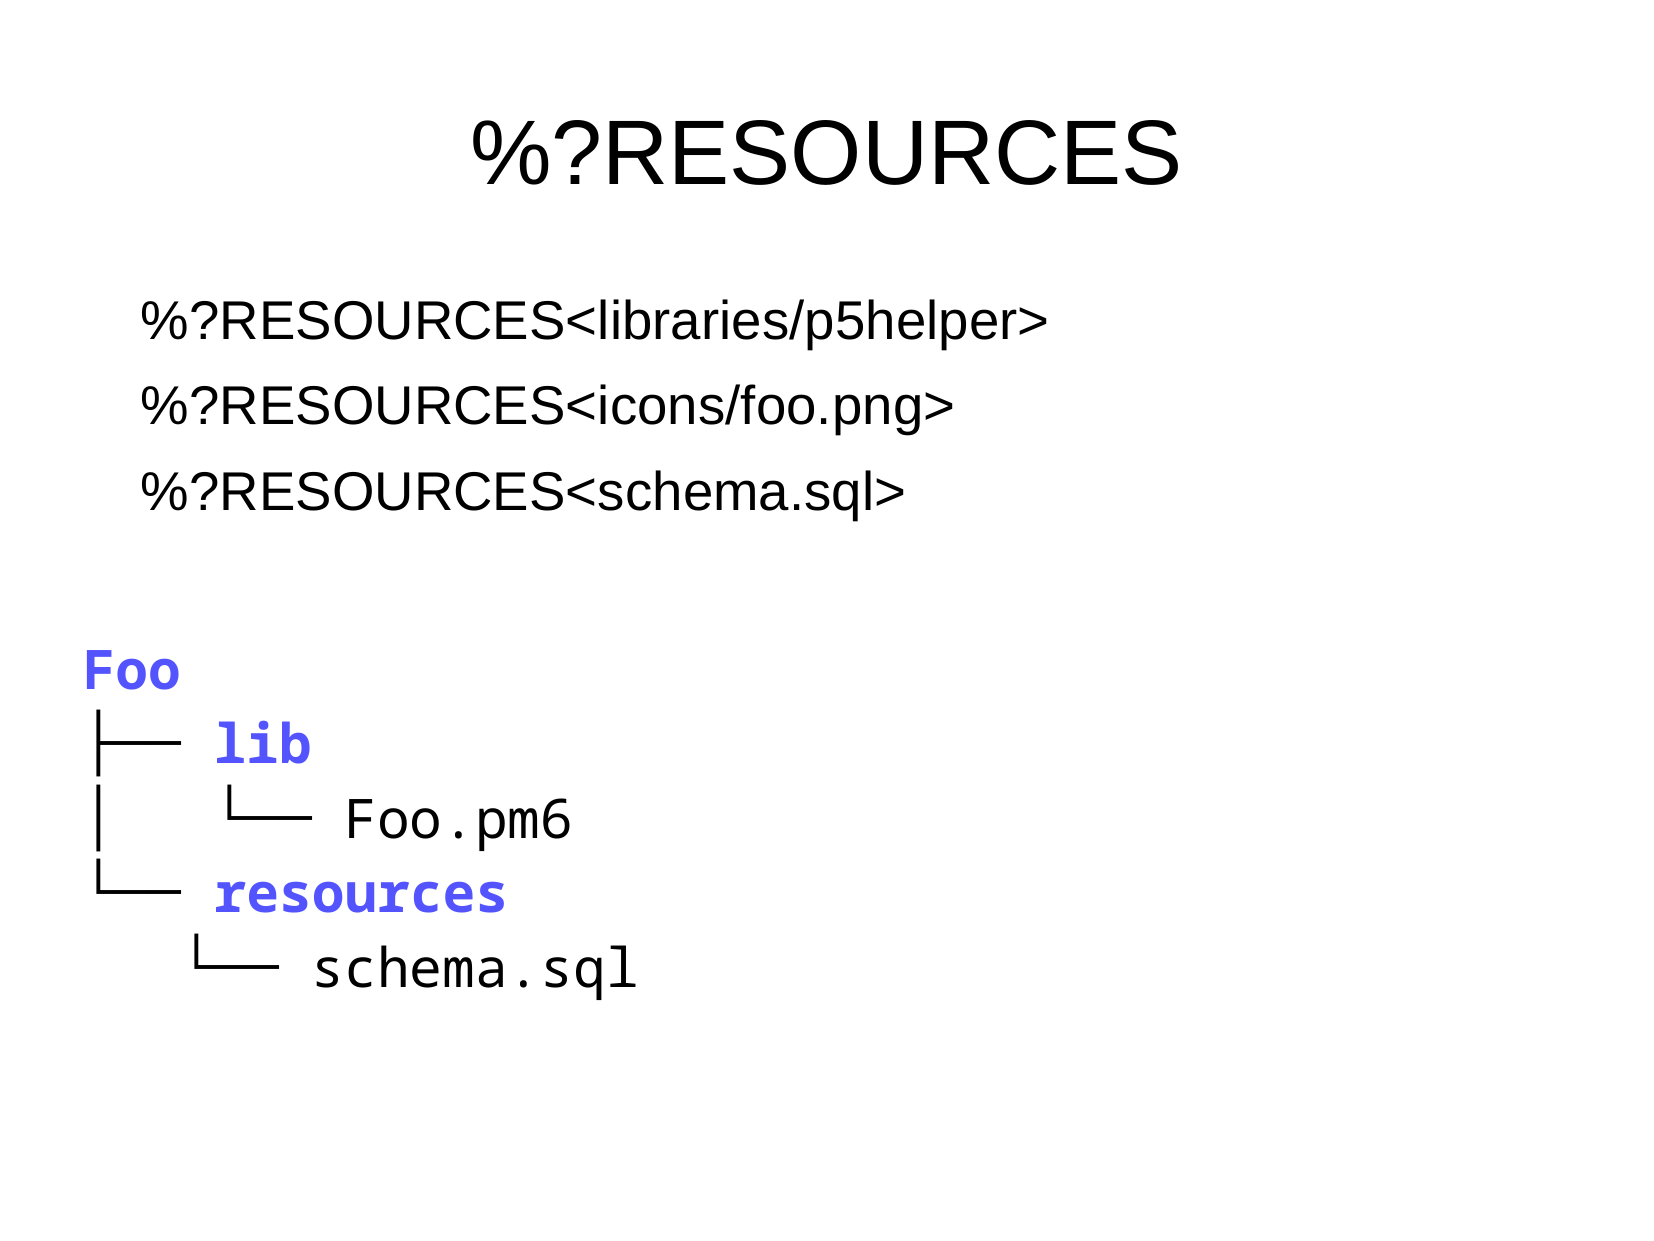

# %?RESOURCES
%?RESOURCES<libraries/p5helper>
%?RESOURCES<icons/foo.png>
%?RESOURCES<schema.sql>
Foo
├── lib
│   └── Foo.pm6
└── resources
   └── schema.sql